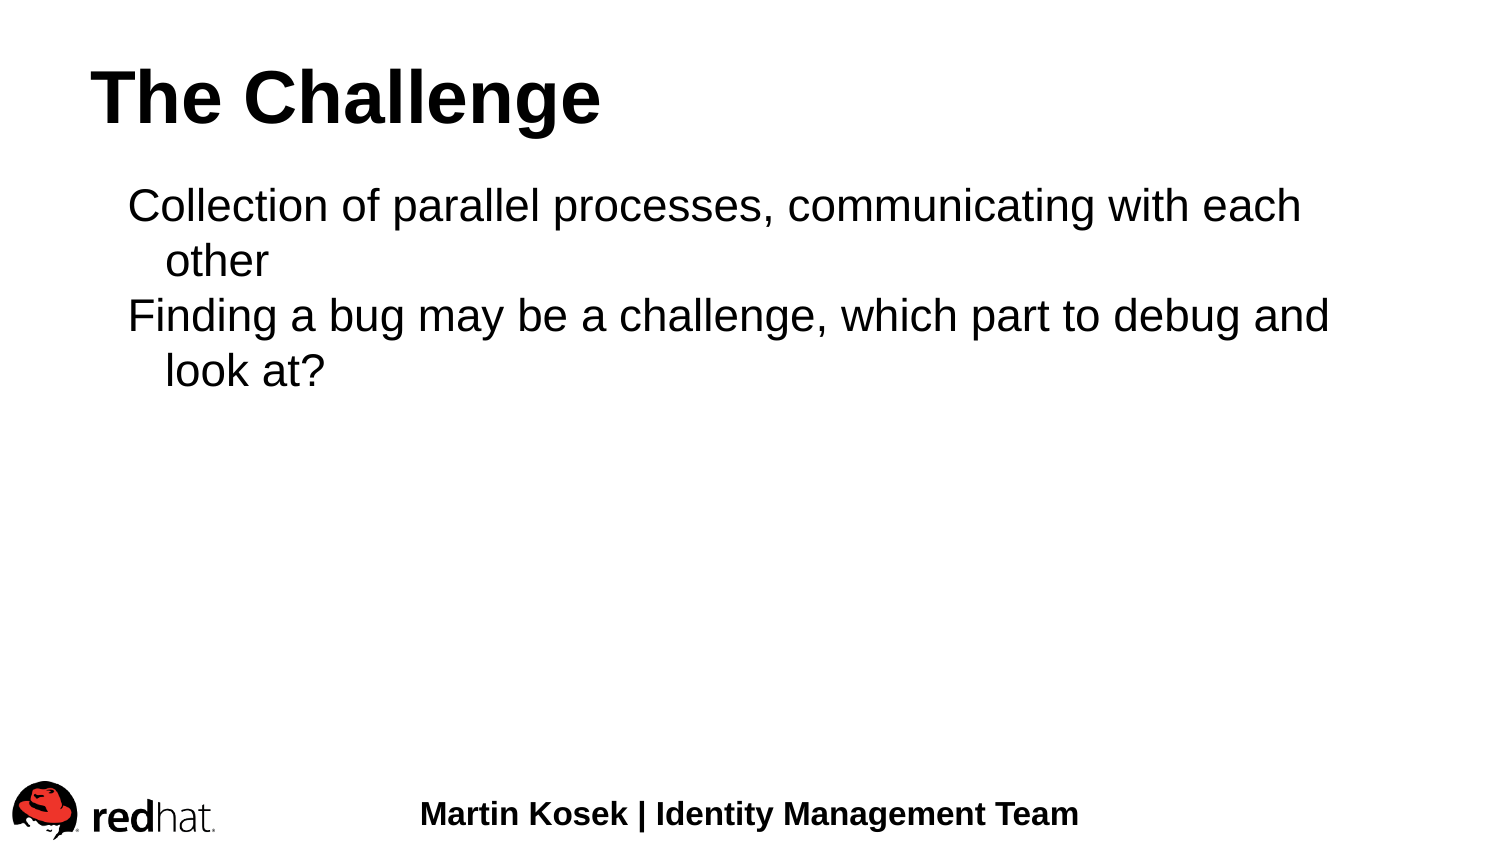

# The Challenge
Collection of parallel processes, communicating with each other
Finding a bug may be a challenge, which part to debug and look at?